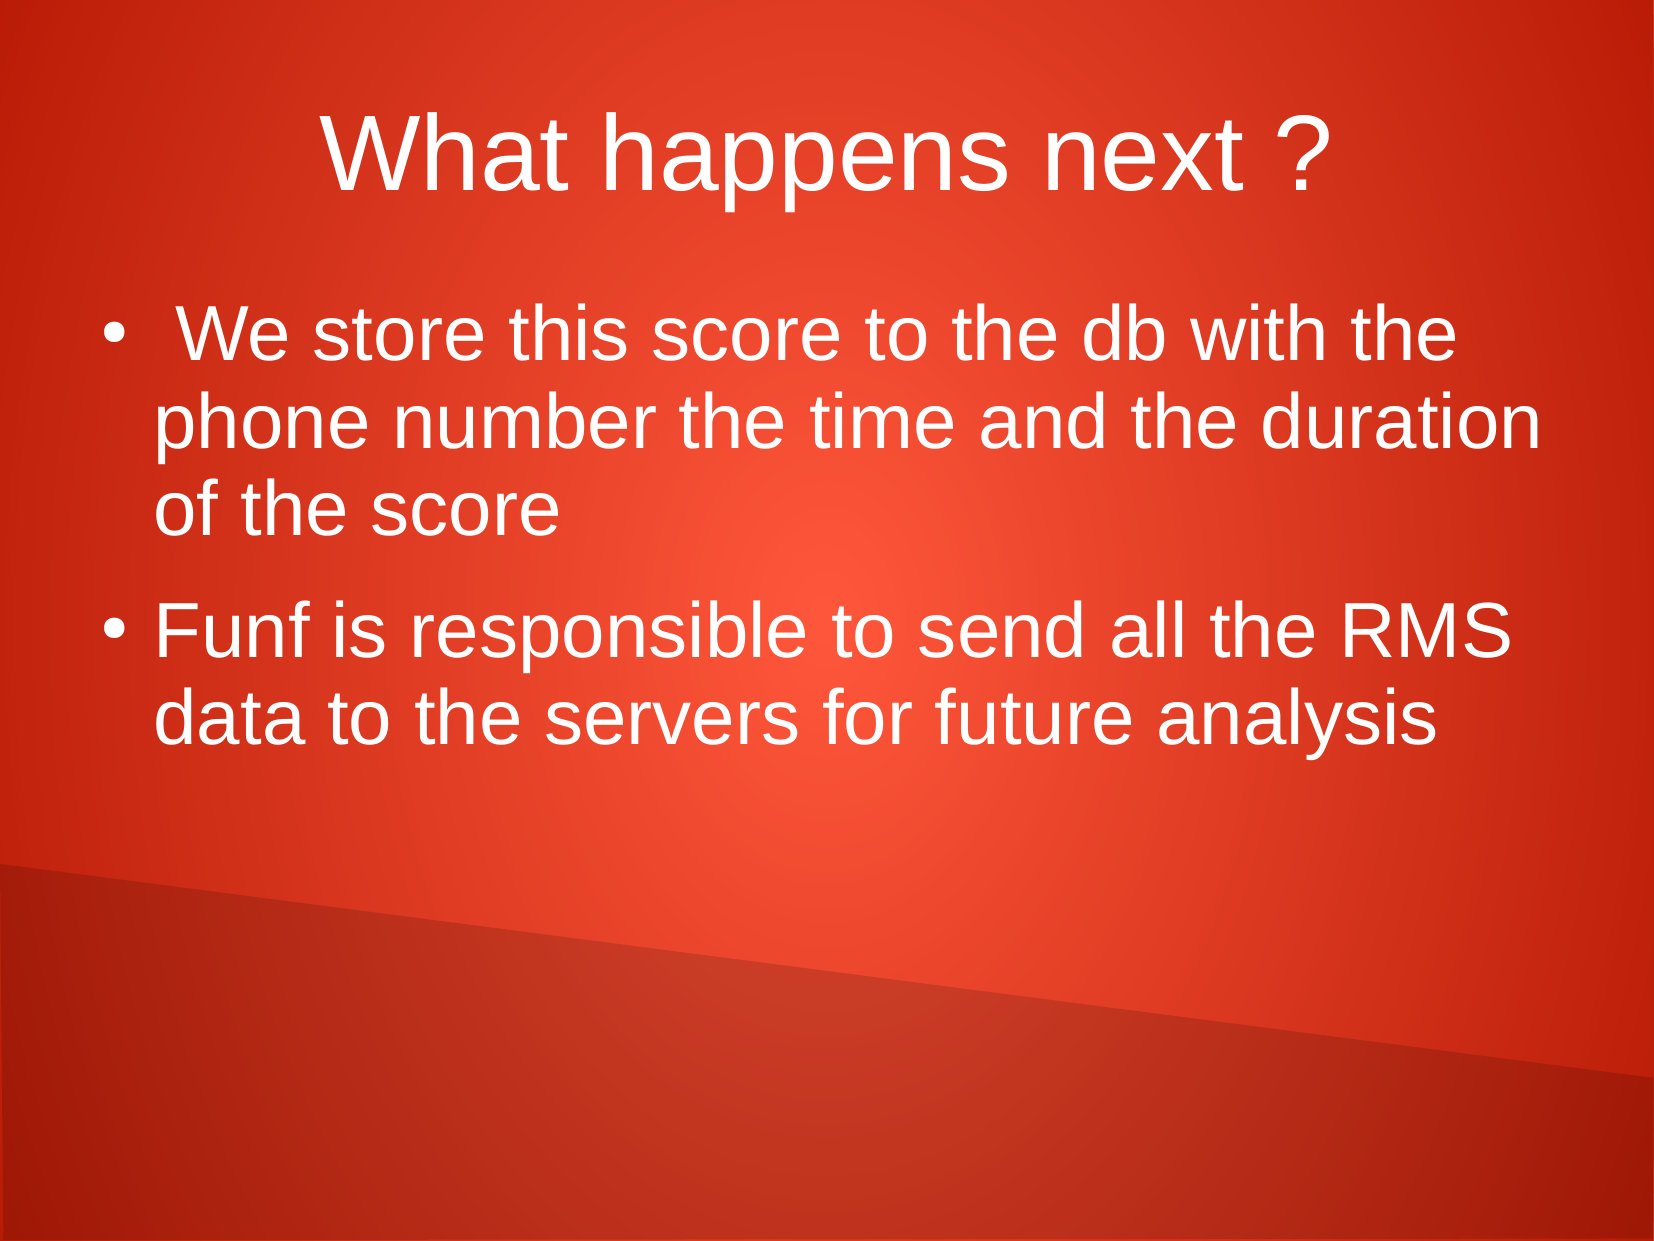

# What happens next ?
 We store this score to the db with the phone number the time and the duration of the score
Funf is responsible to send all the RMS data to the servers for future analysis